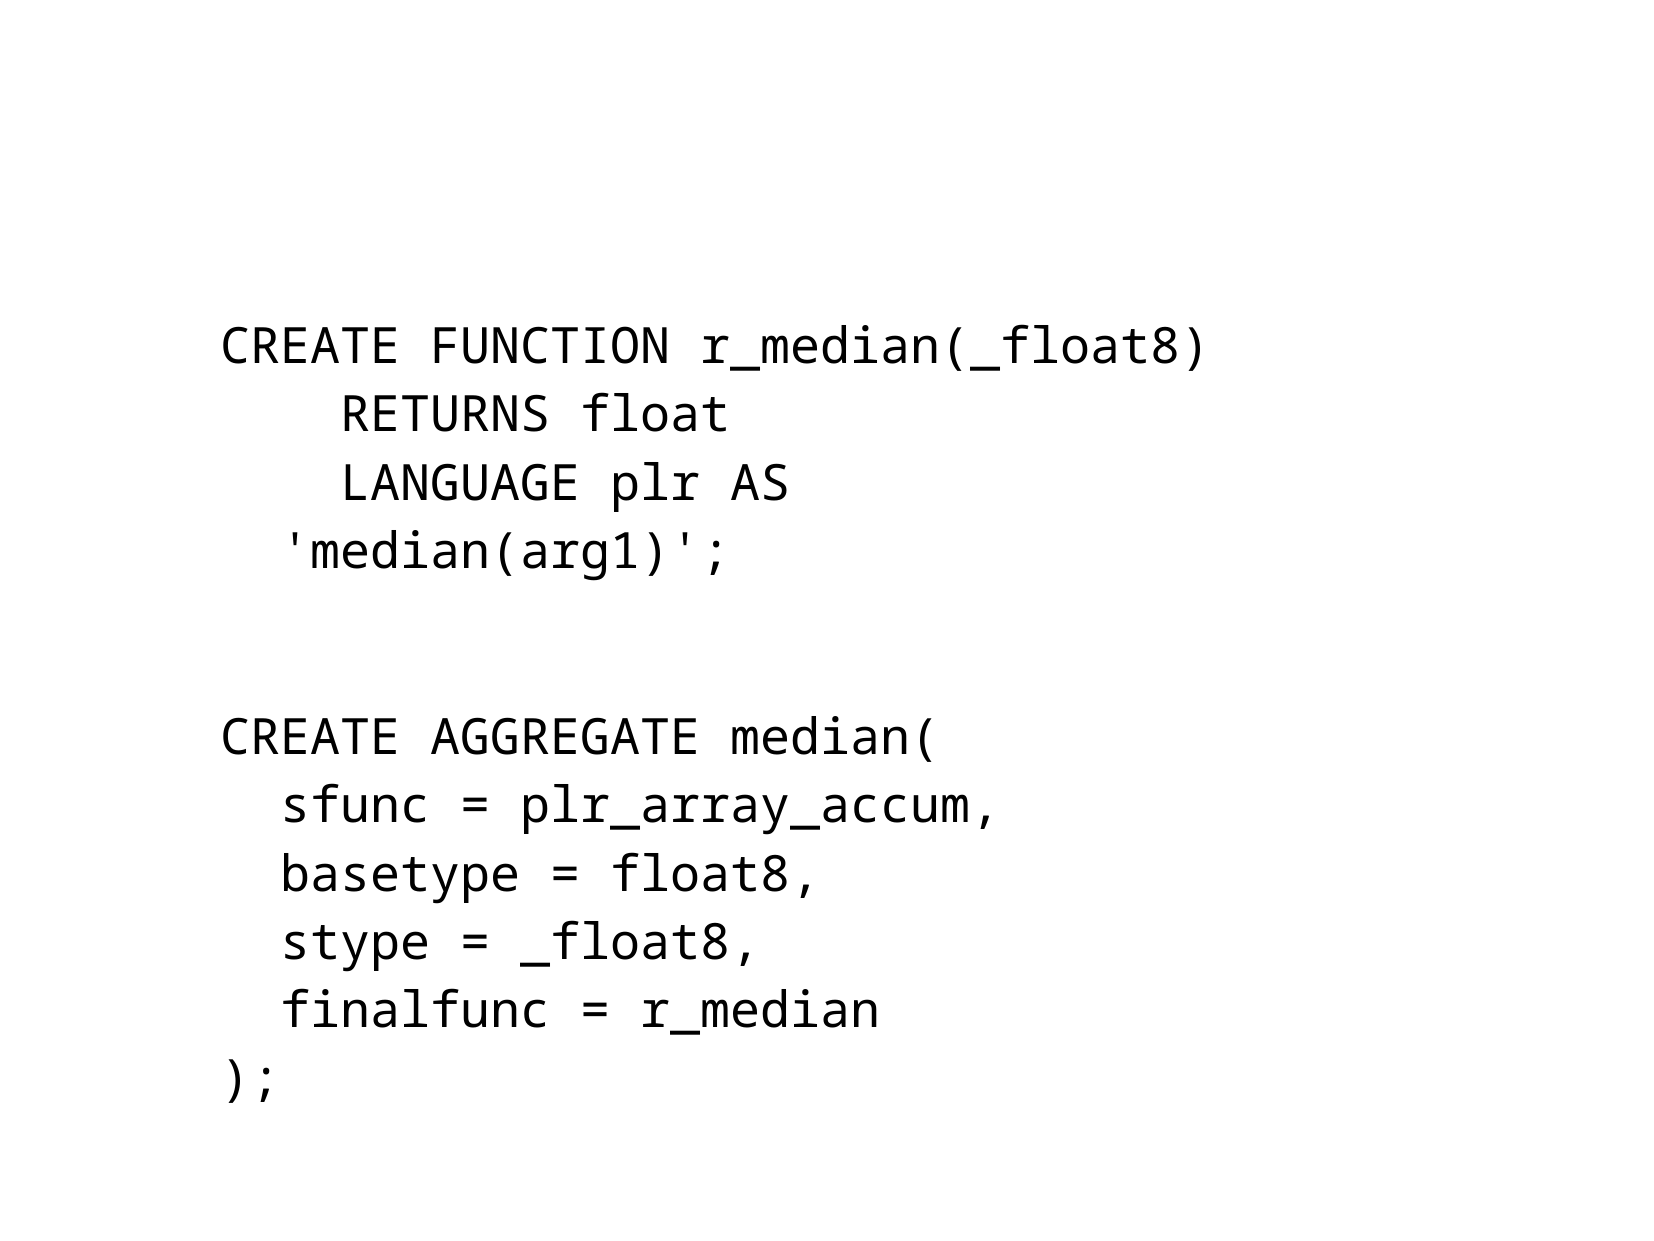

CREATE FUNCTION r_median(_float8)
 RETURNS float
 LANGUAGE plr AS
 'median(arg1)';
CREATE AGGREGATE median(
 sfunc = plr_array_accum,
 basetype = float8,
 stype = _float8,
 finalfunc = r_median
);